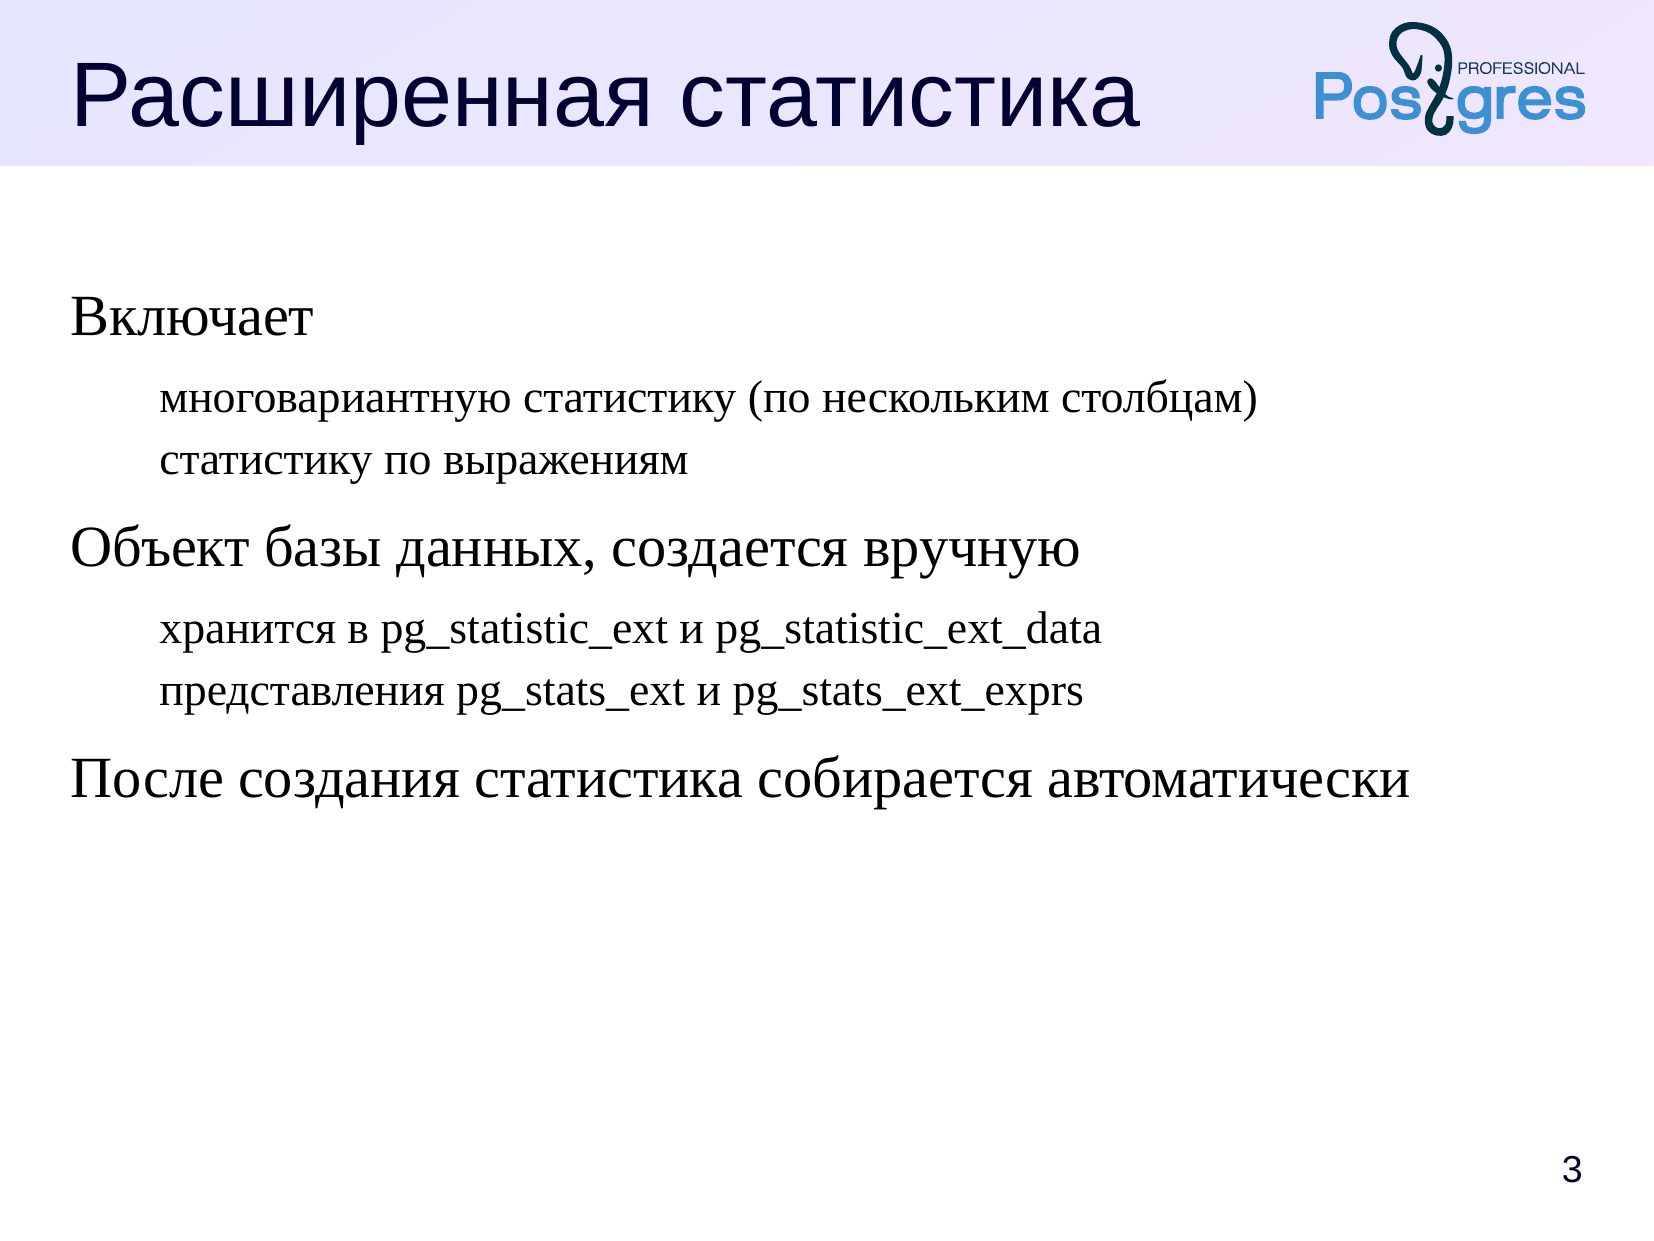

# Расширенная статистика
Включает
многовариантную статистику (по нескольким столбцам)
статистику по выражениям
Объект базы данных, создается вручную
хранится в pg_statistic_ext и pg_statistic_ext_data
представления pg_stats_ext и pg_stats_ext_exprs
После создания статистика собирается автоматически